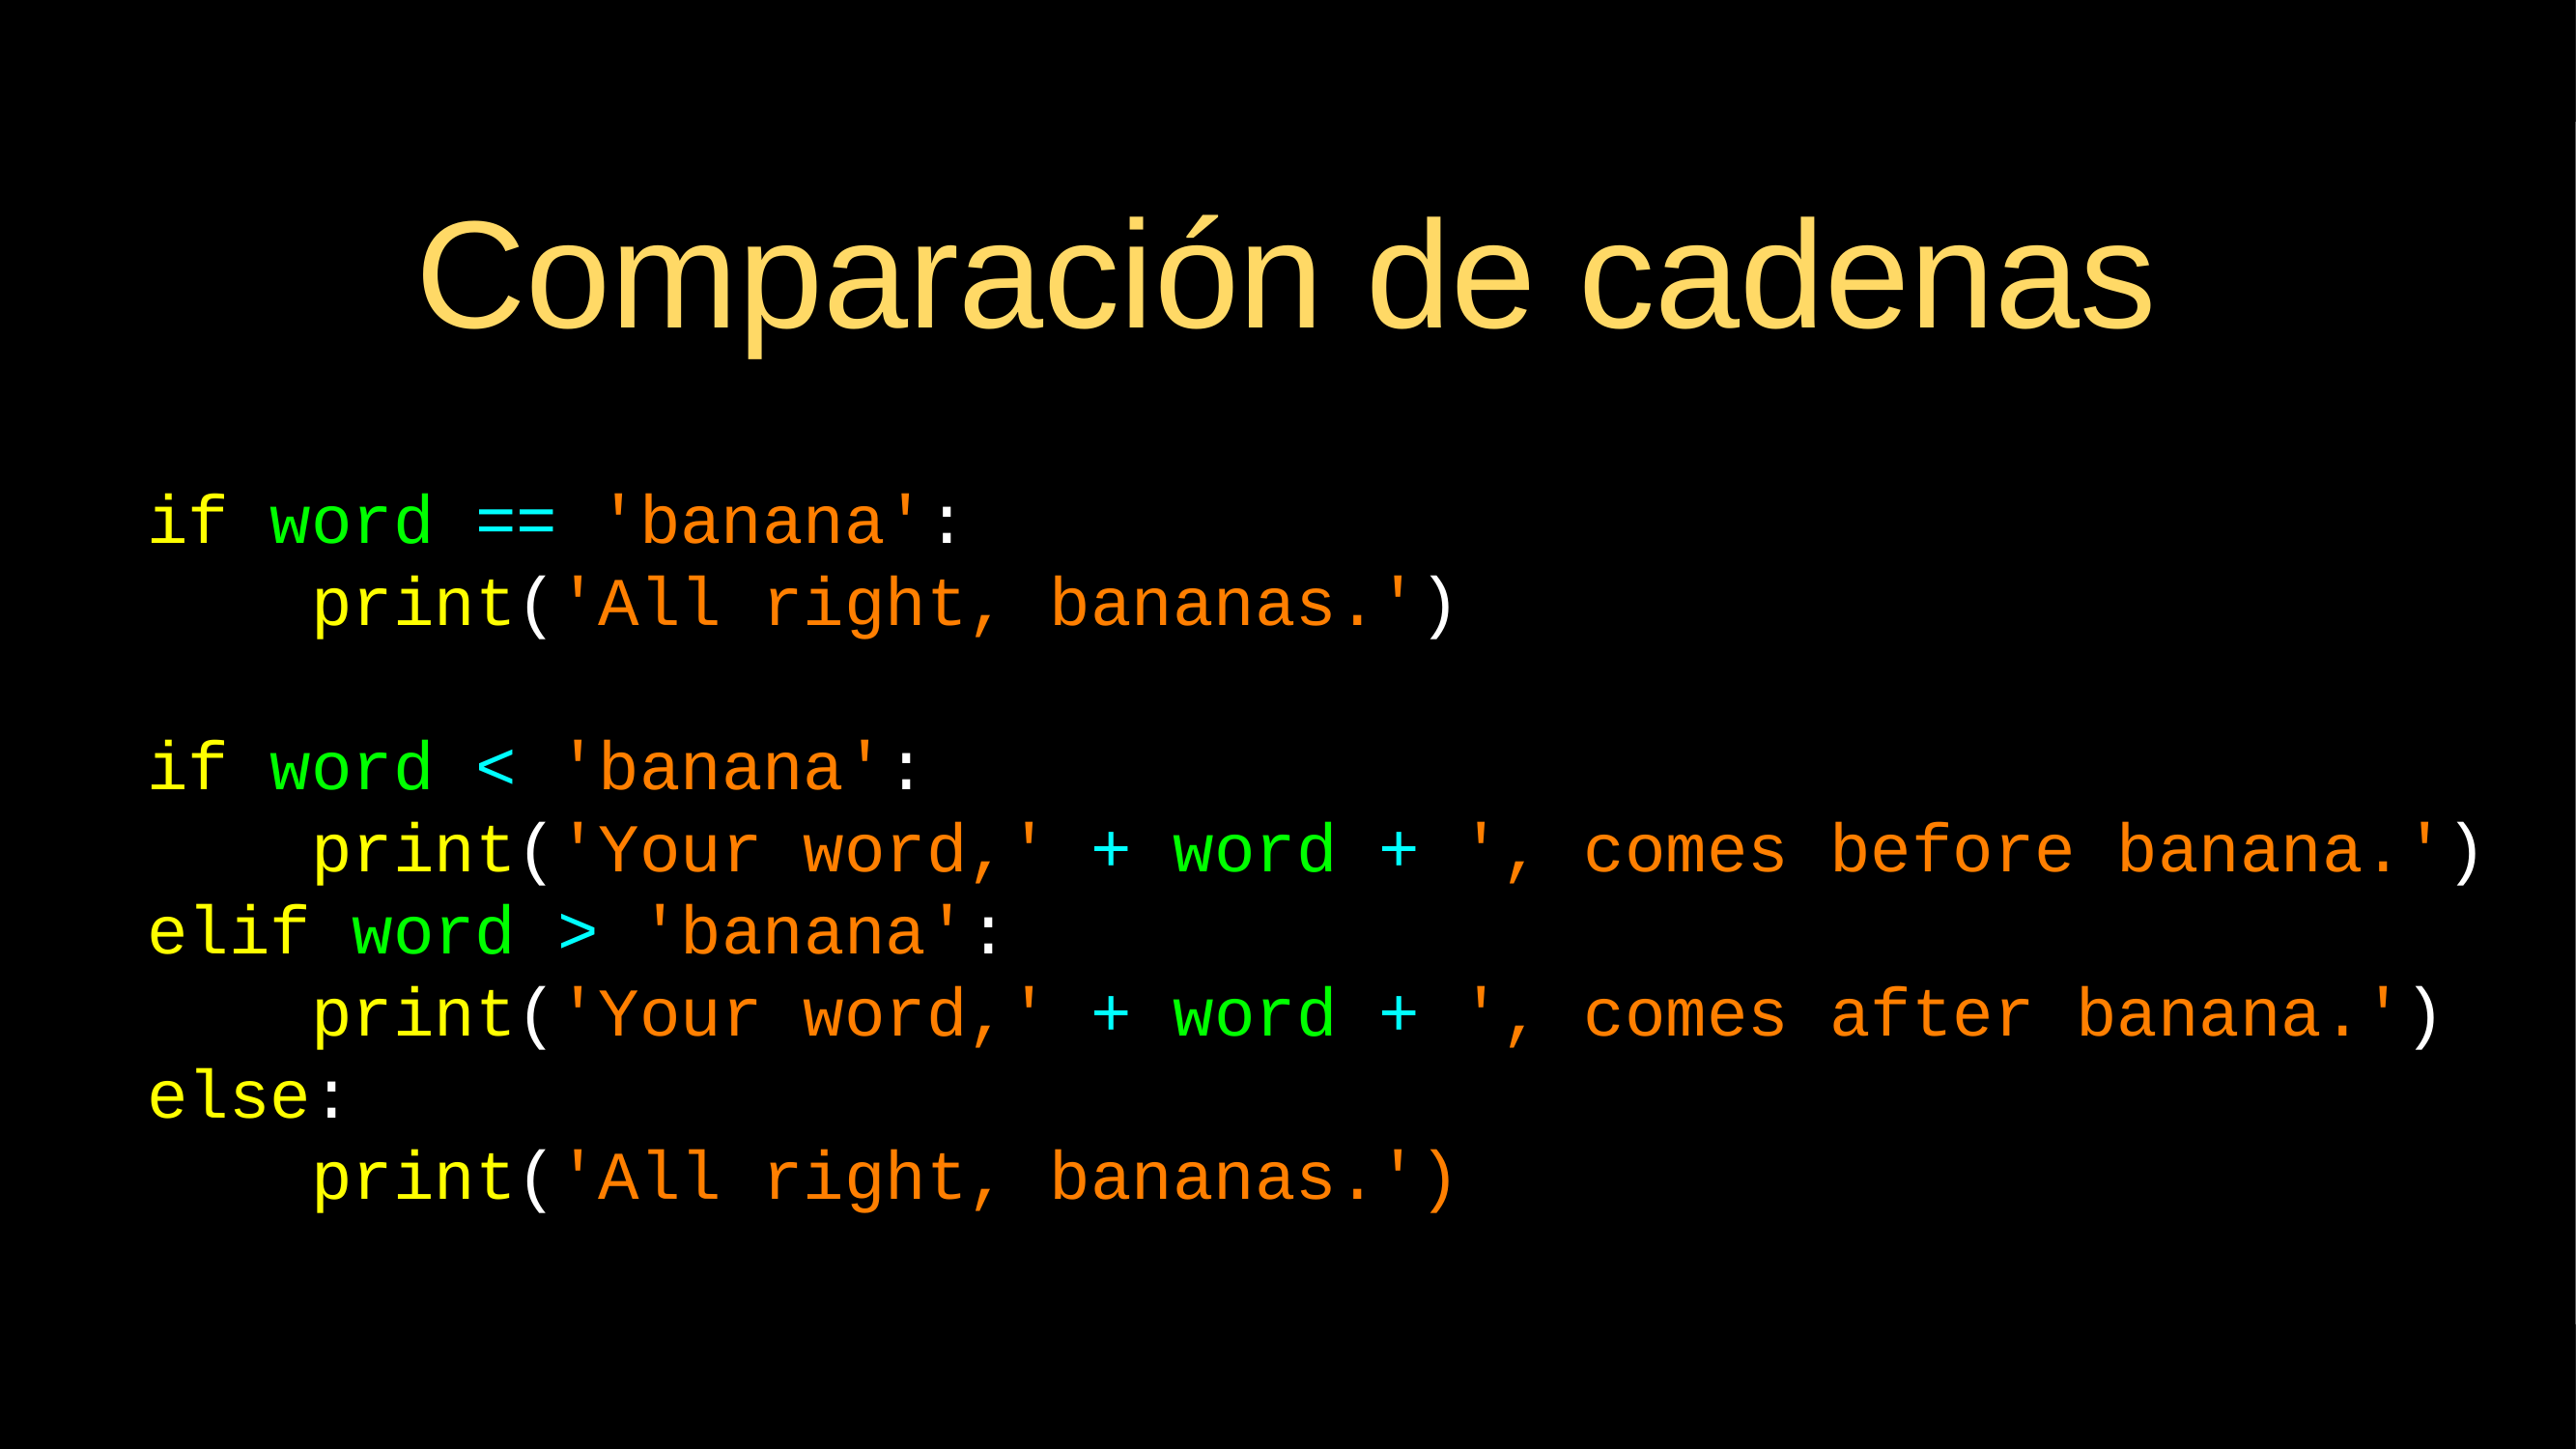

# Comparación de cadenas
if word == 'banana':
 print('All right, bananas.')
if word < 'banana':
 print('Your word,' + word + ', comes before banana.')
elif word > 'banana':
 print('Your word,' + word + ', comes after banana.')
else:
 print('All right, bananas.')